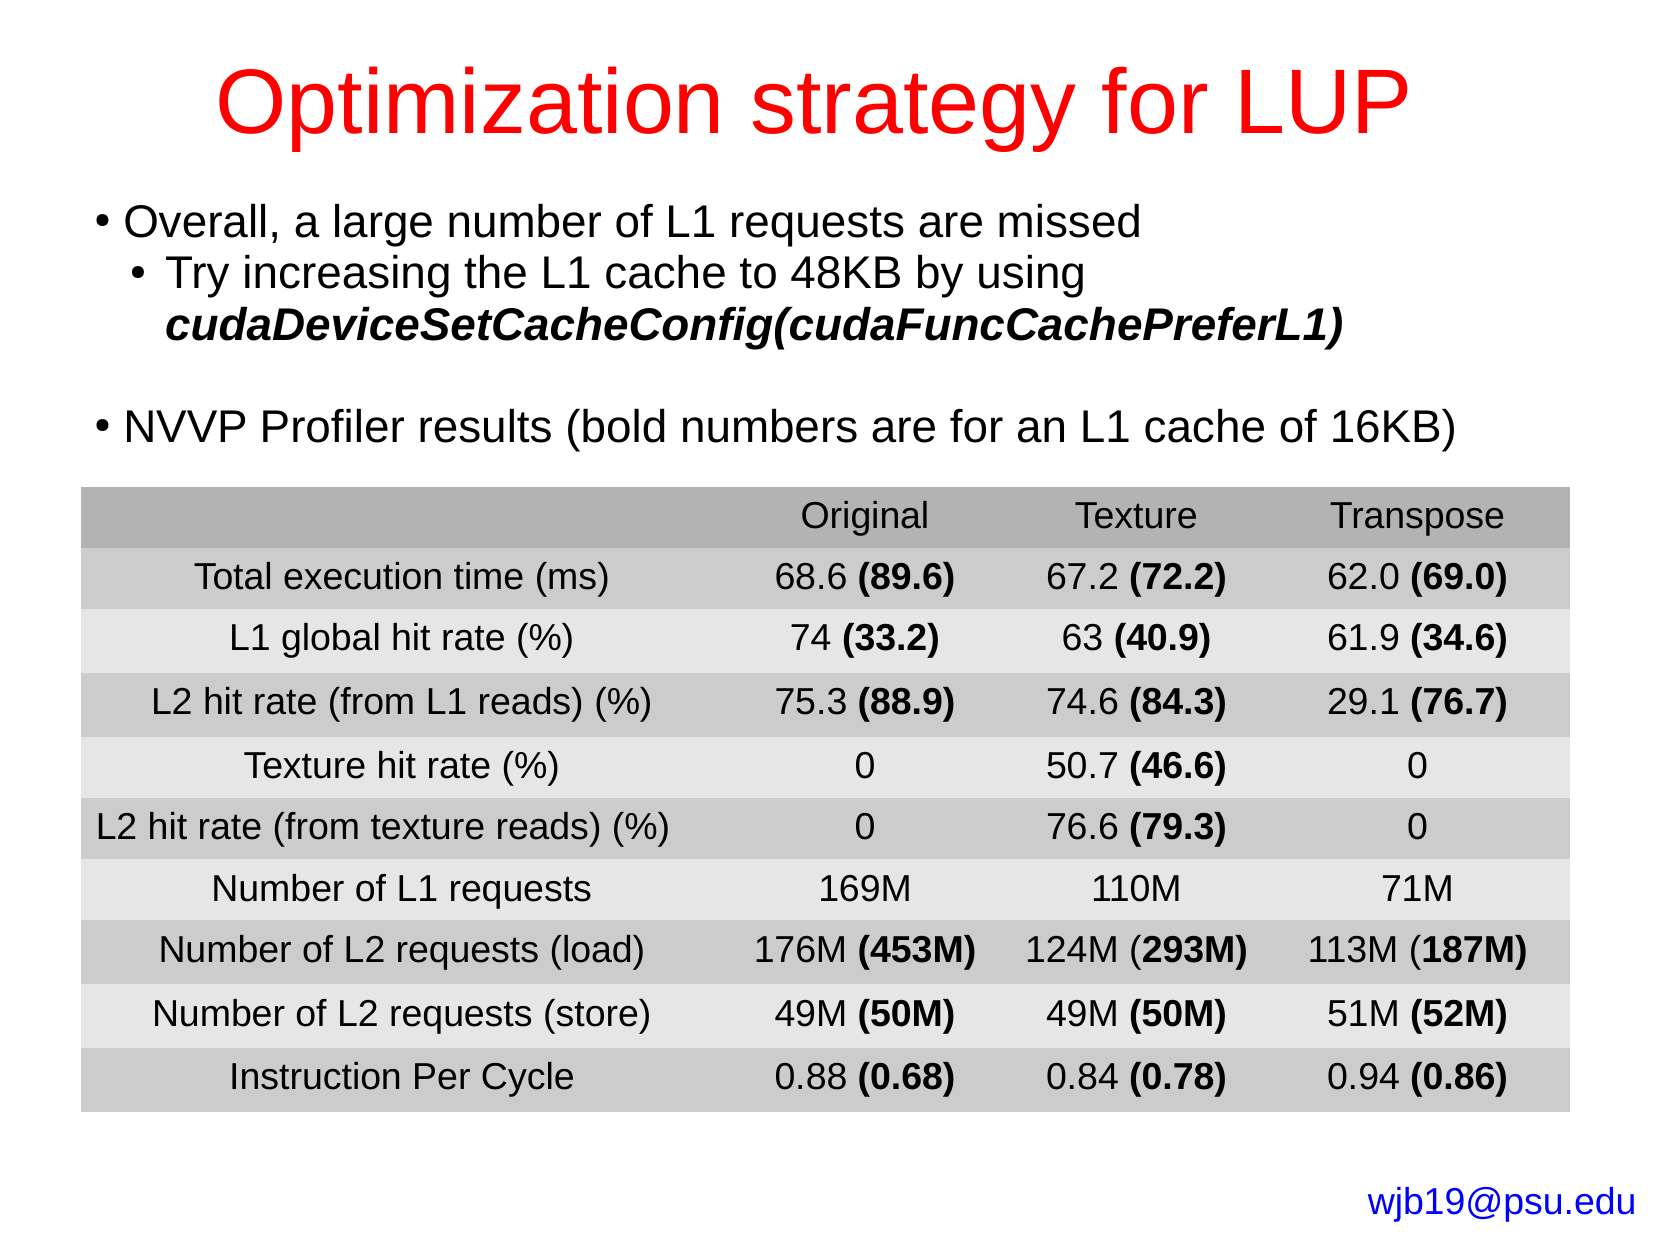

# Optimization strategy for LUP
 Overall, a large number of L1 requests are missed
Try increasing the L1 cache to 48KB by using cudaDeviceSetCacheConfig(cudaFuncCachePreferL1)
 NVVP Profiler results (bold numbers are for an L1 cache of 16KB)
| | Original | Texture | Transpose |
| --- | --- | --- | --- |
| Total execution time (ms) | 68.6 (89.6) | 67.2 (72.2) | 62.0 (69.0) |
| L1 global hit rate (%) | 74 (33.2) | 63 (40.9) | 61.9 (34.6) |
| L2 hit rate (from L1 reads) (%) | 75.3 (88.9) | 74.6 (84.3) | 29.1 (76.7) |
| Texture hit rate (%) | 0 | 50.7 (46.6) | 0 |
| L2 hit rate (from texture reads) (%) | 0 | 76.6 (79.3) | 0 |
| Number of L1 requests | 169M | 110M | 71M |
| Number of L2 requests (load) | 176M (453M) | 124M (293M) | 113M (187M) |
| Number of L2 requests (store) | 49M (50M) | 49M (50M) | 51M (52M) |
| Instruction Per Cycle | 0.88 (0.68) | 0.84 (0.78) | 0.94 (0.86) |
wjb19@psu.edu